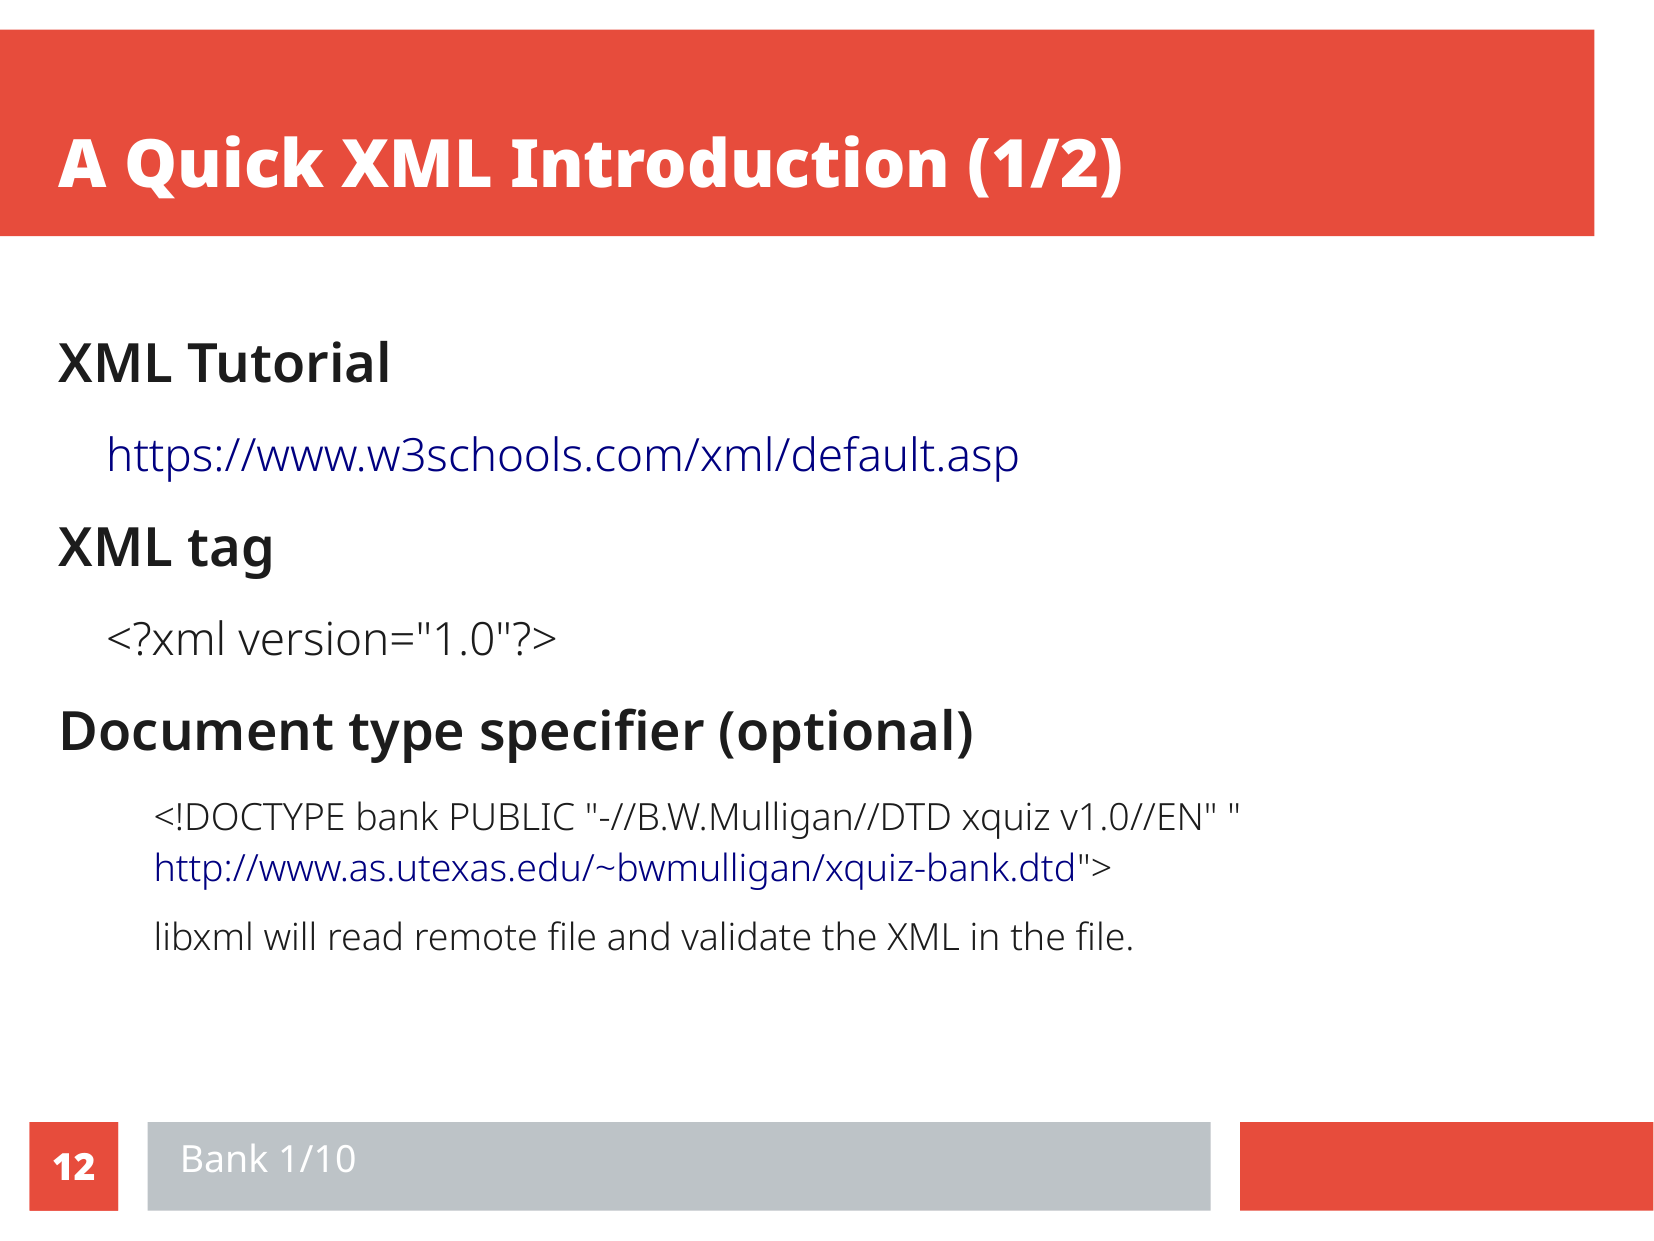

# A Quick XML Introduction (1/2)
XML Tutorial
https://www.w3schools.com/xml/default.asp
XML tag
<?xml version="1.0"?>
Document type specifier (optional)
<!DOCTYPE bank PUBLIC "-//B.W.Mulligan//DTD xquiz v1.0//EN" "http://www.as.utexas.edu/~bwmulligan/xquiz-bank.dtd">
libxml will read remote file and validate the XML in the file.
12
Bank 1/10